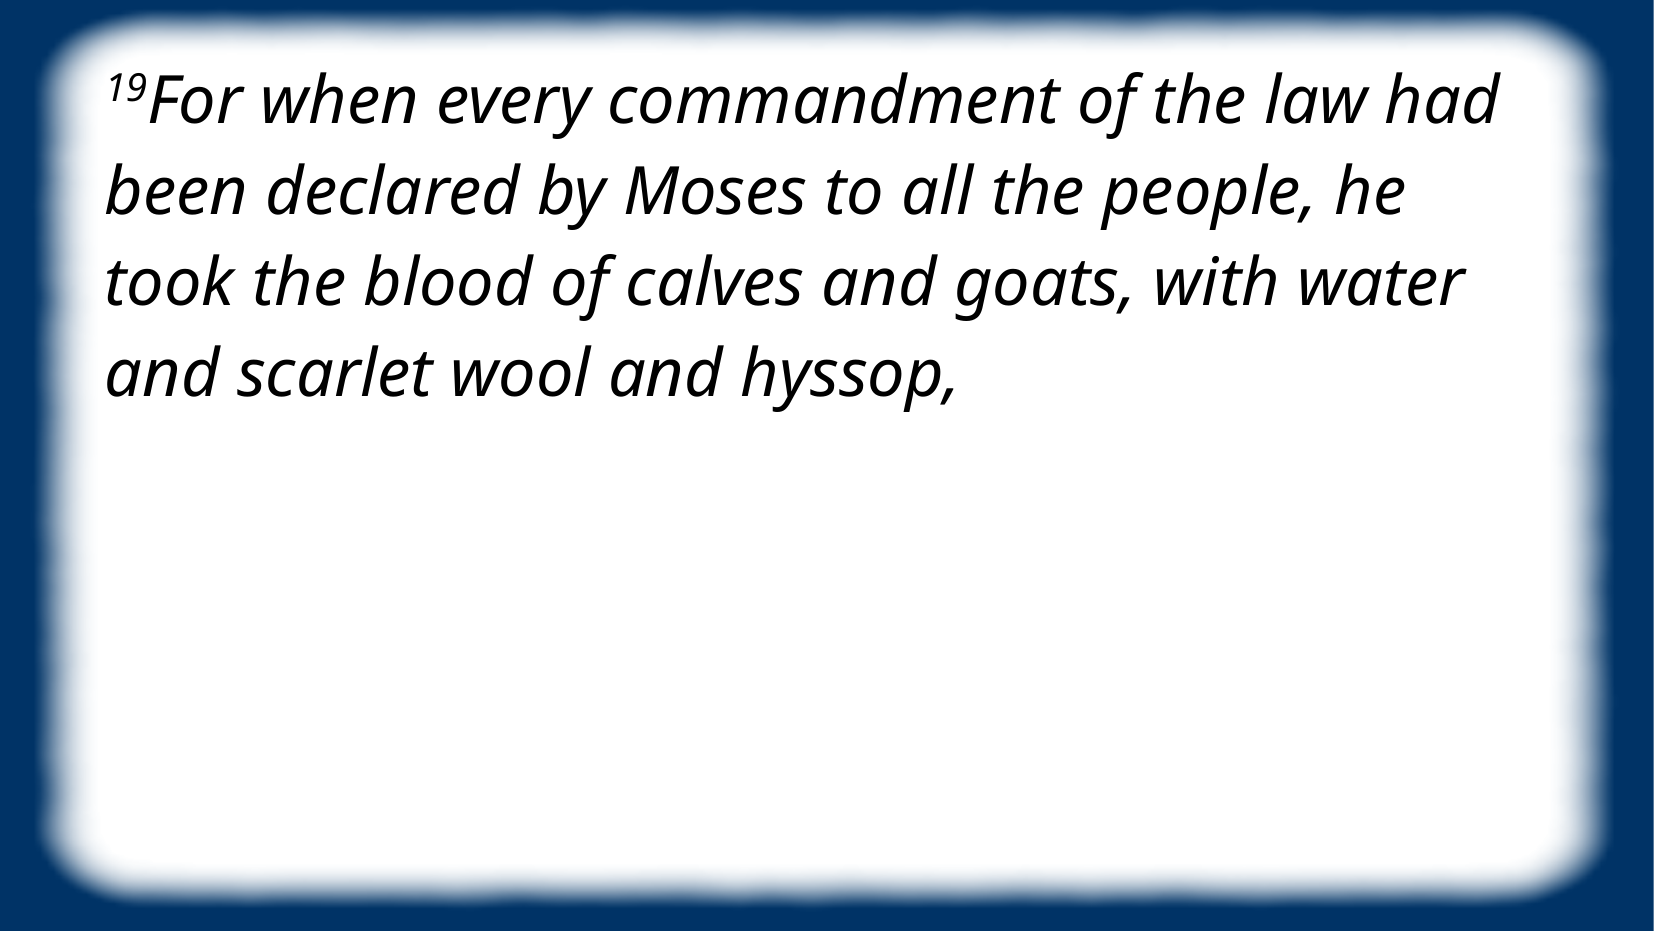

19For when every commandment of the law had been declared by Moses to all the people, he took the blood of calves and goats, with water and scarlet wool and hyssop,